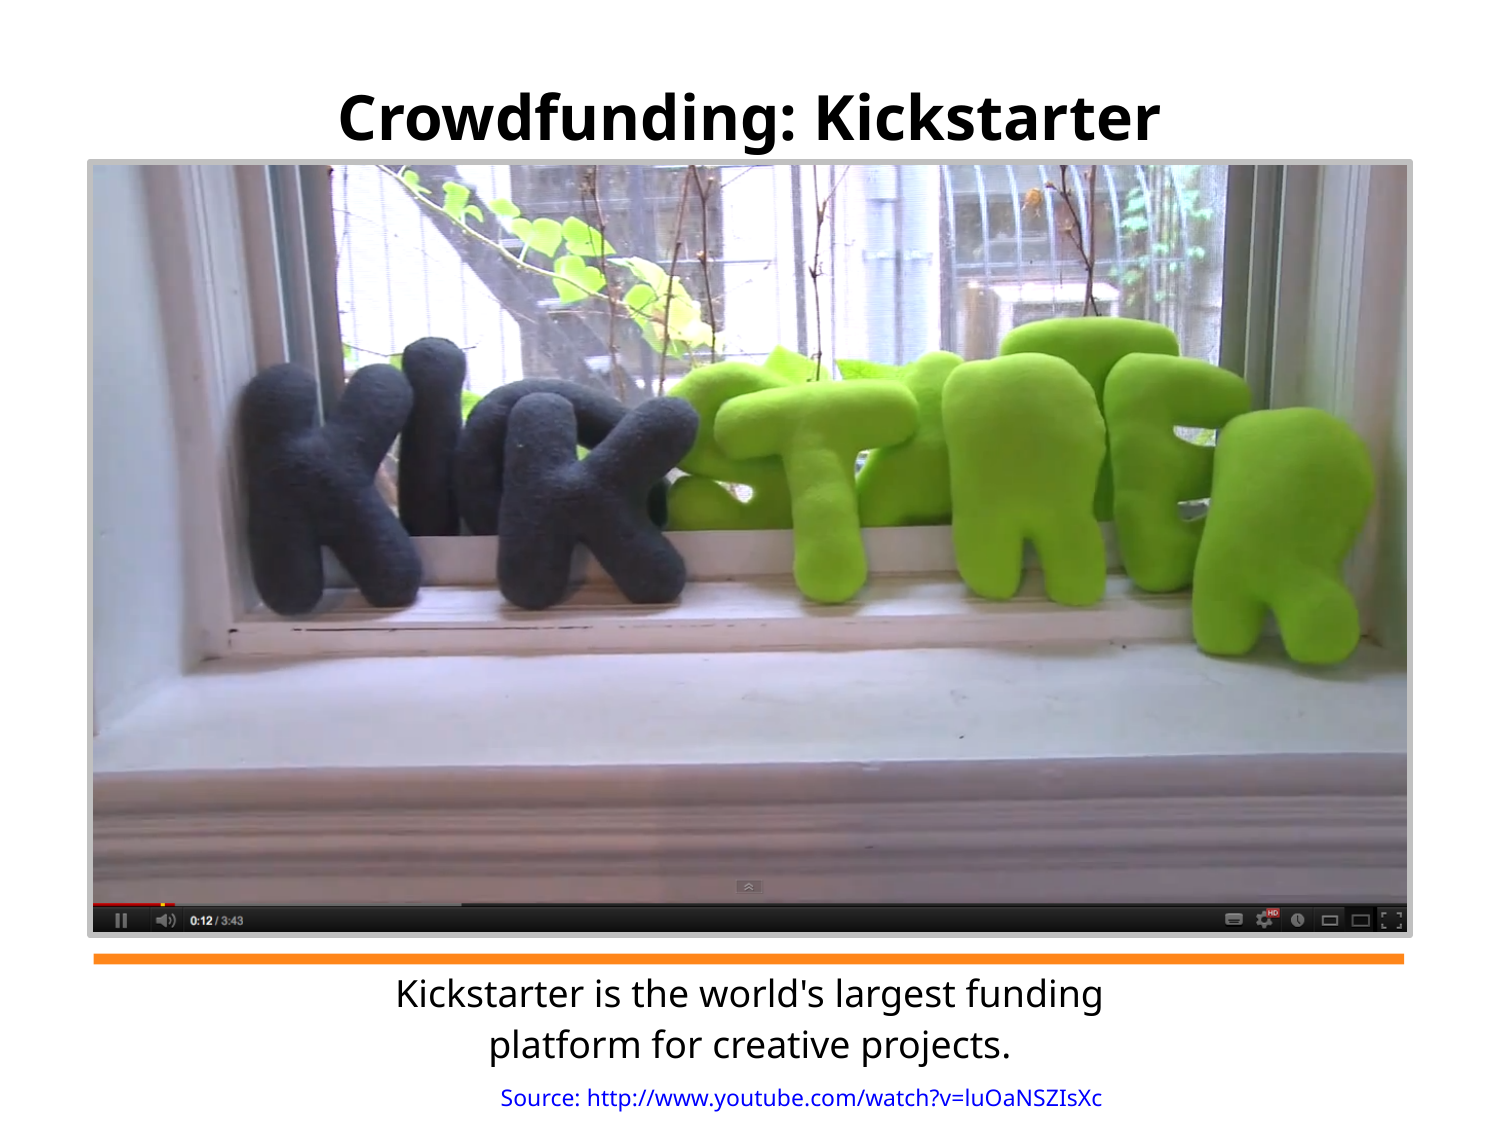

# Crowdfunding: Kickstarter
Kickstarter is the world's largest funding platform for creative projects.
Source: http://www.youtube.com/watch?v=luOaNSZIsXc